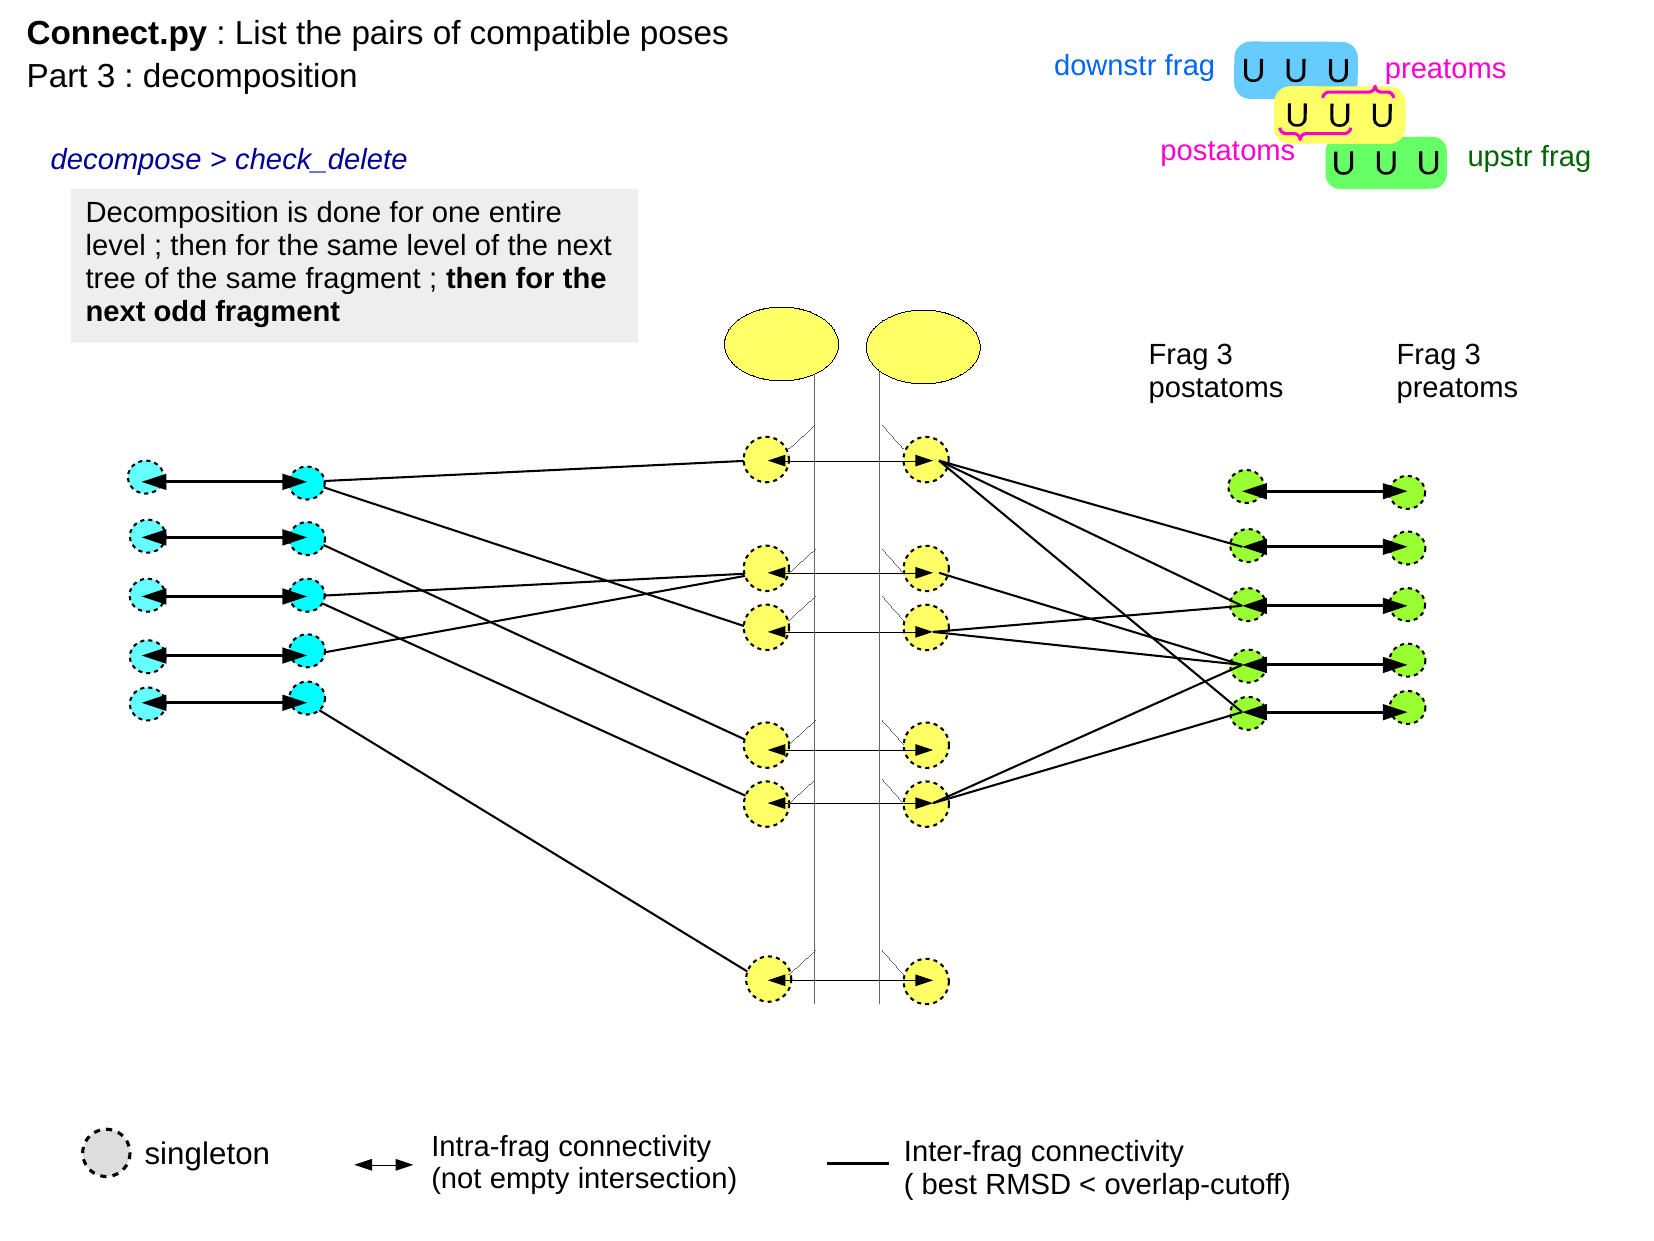

Connect.py : List the pairs of compatible poses
Part 3 : decomposition
downstr frag
U U U
preatoms
U U U
postatoms
upstr frag
U U U
decompose > check_delete
Decomposition is done for one entire level ; then for the same level of the next tree of the same fragment ; then for the next odd fragment
Frag 3
postatoms
Frag 3
preatoms
Intra-frag connectivity
(not empty intersection)
Inter-frag connectivity
( best RMSD < overlap-cutoff)
singleton